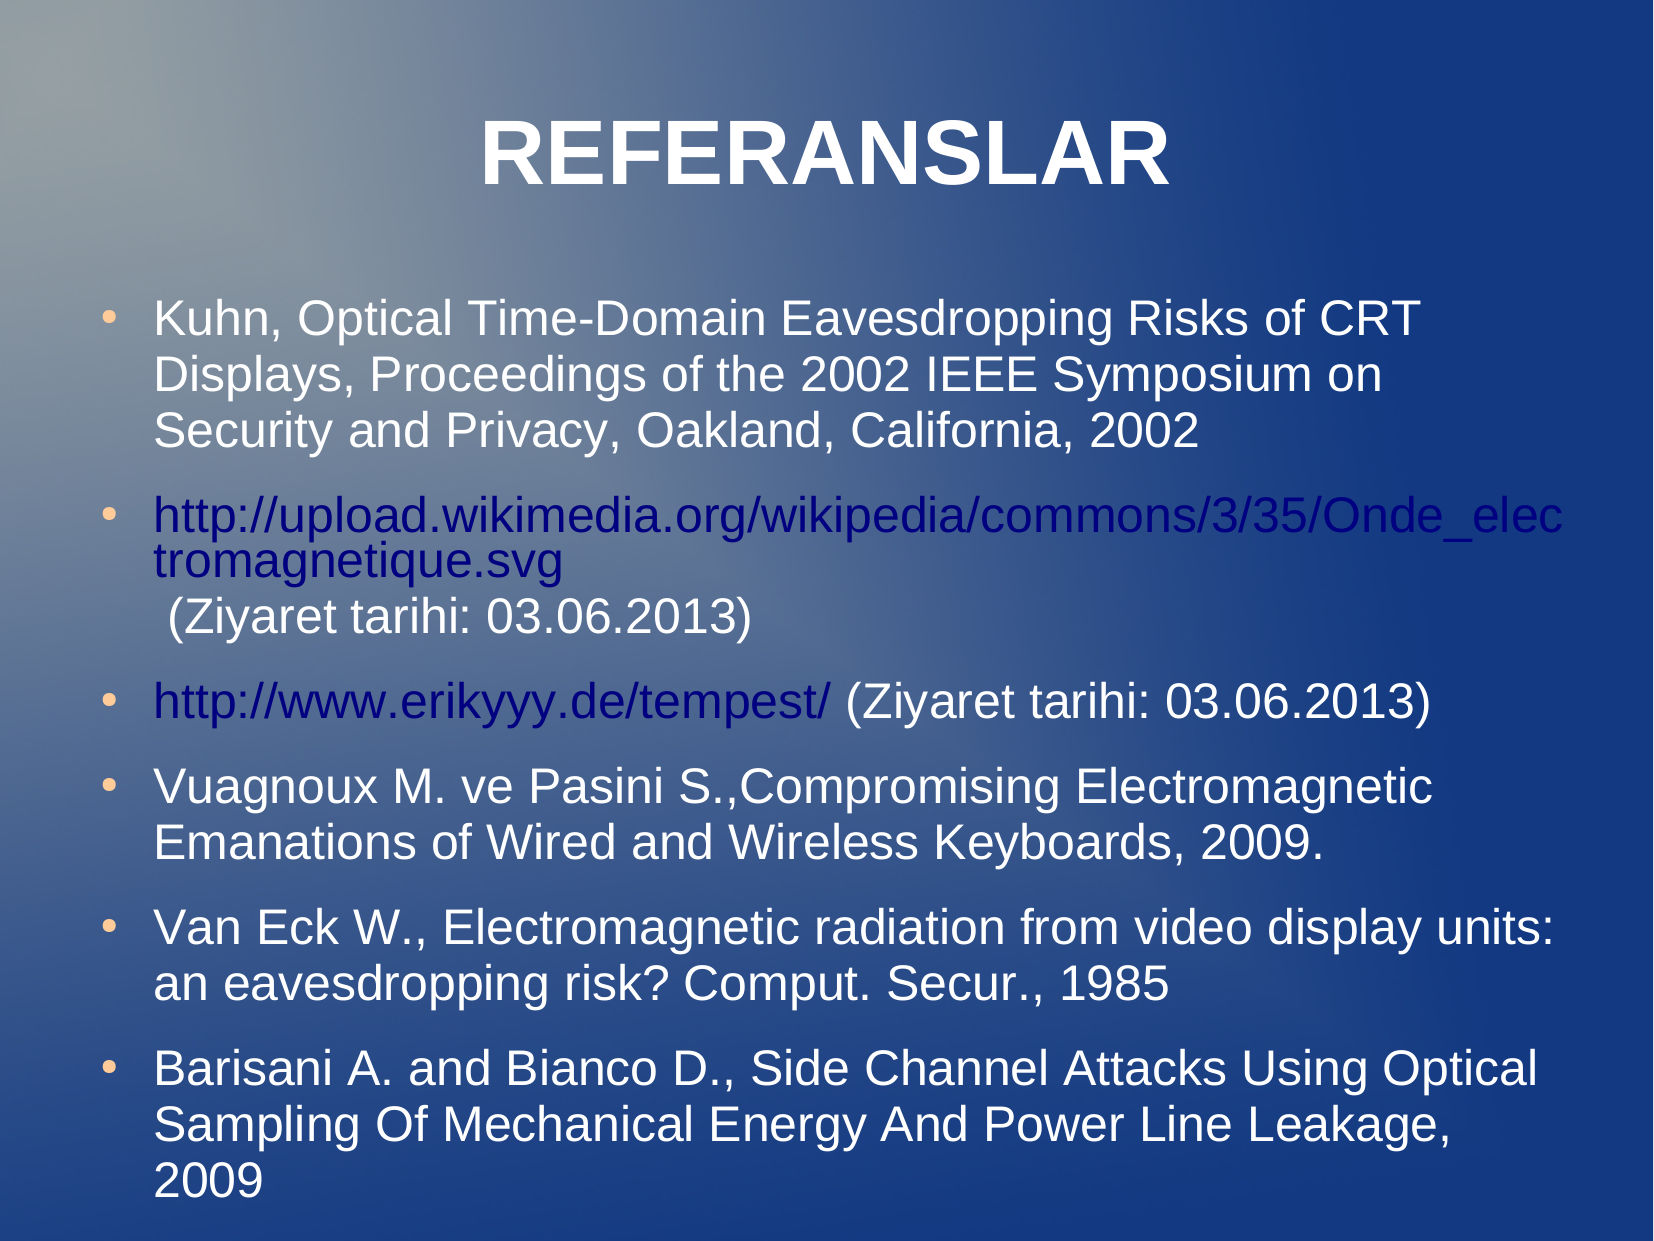

# REFERANSLAR
Kuhn, Optical Time-Domain Eavesdropping Risks of CRT Displays, Proceedings of the 2002 IEEE Symposium on Security and Privacy, Oakland, California, 2002
http://upload.wikimedia.org/wikipedia/commons/3/35/Onde_electromagnetique.svg (Ziyaret tarihi: 03.06.2013)
http://www.erikyyy.de/tempest/ (Ziyaret tarihi: 03.06.2013)
Vuagnoux M. ve Pasini S.,Compromising Electromagnetic Emanations of Wired and Wireless Keyboards, 2009.
Van Eck W., Electromagnetic radiation from video display units: an eavesdropping risk? Comput. Secur., 1985
Barisani A. and Bianco D., Side Channel Attacks Using Optical Sampling Of Mechanical Energy And Power Line Leakage, 2009